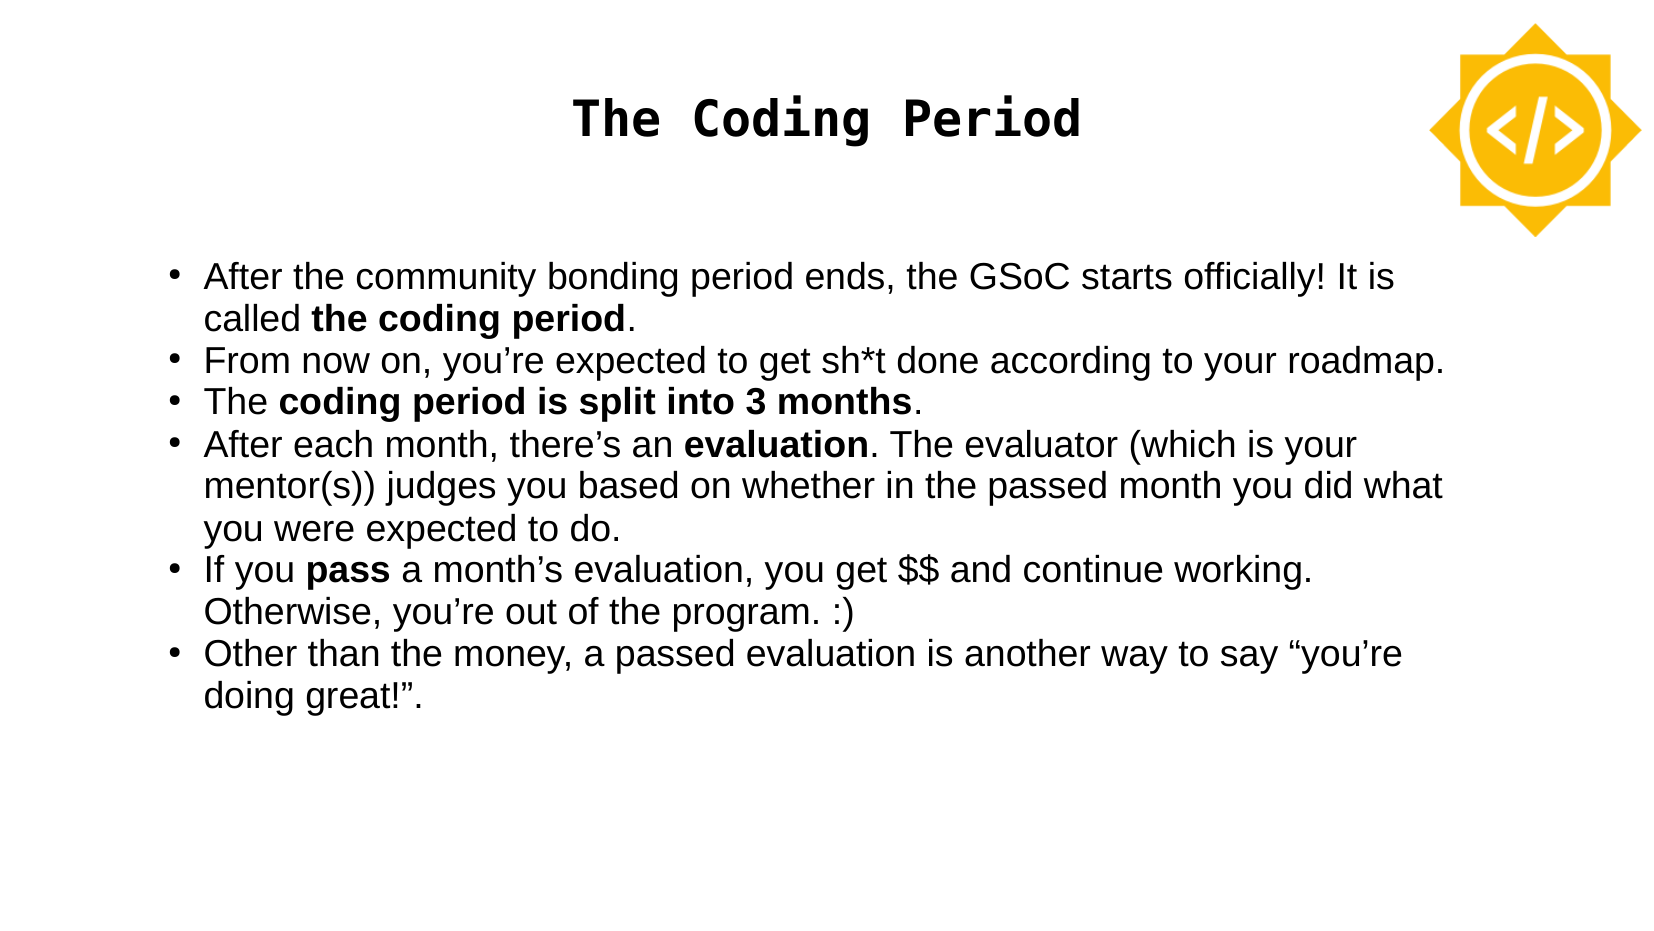

The Coding Period
After the community bonding period ends, the GSoC starts officially! It is called the coding period.
From now on, you’re expected to get sh*t done according to your roadmap.
The coding period is split into 3 months.
After each month, there’s an evaluation. The evaluator (which is your mentor(s)) judges you based on whether in the passed month you did what you were expected to do.
If you pass a month’s evaluation, you get $$ and continue working. Otherwise, you’re out of the program. :)
Other than the money, a passed evaluation is another way to say “you’re doing great!”.